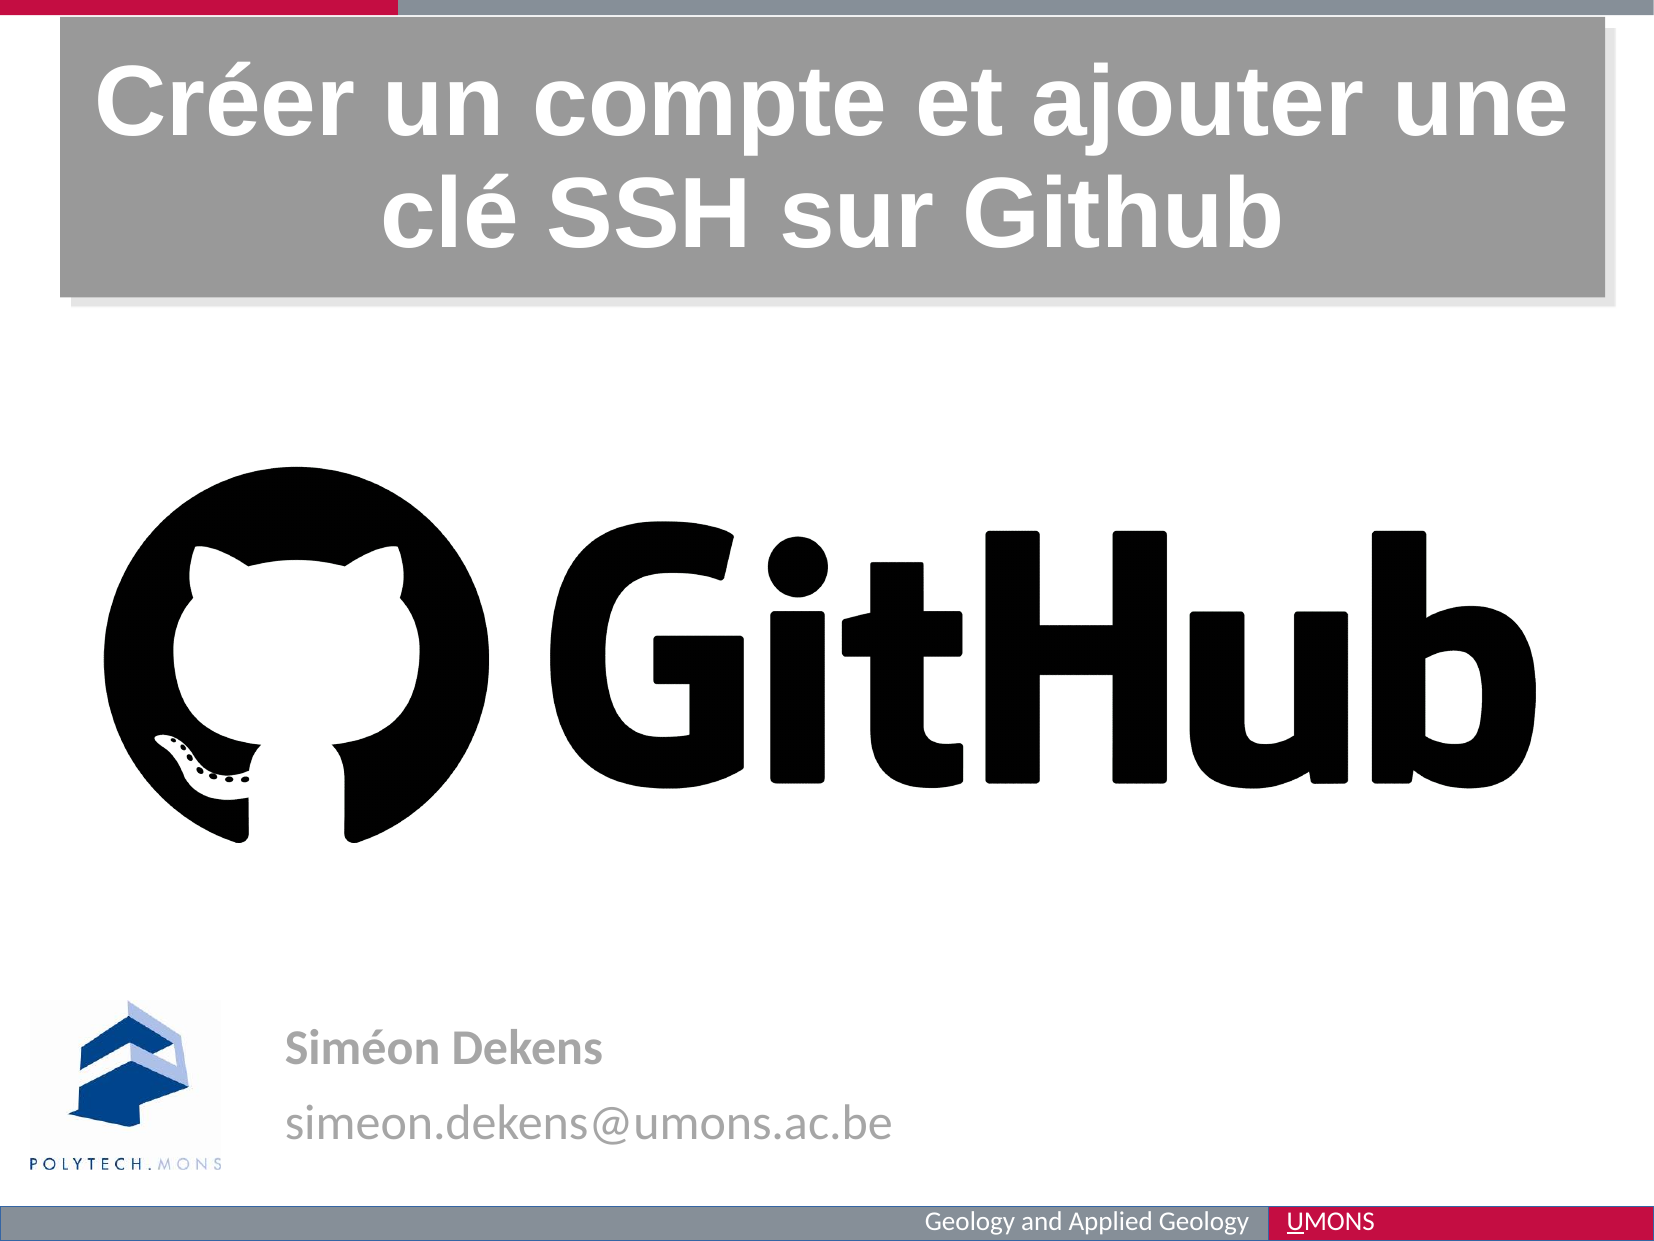

# Créer un compte et ajouter une clé SSH sur Github
Siméon Dekens
simeon.dekens@umons.ac.be